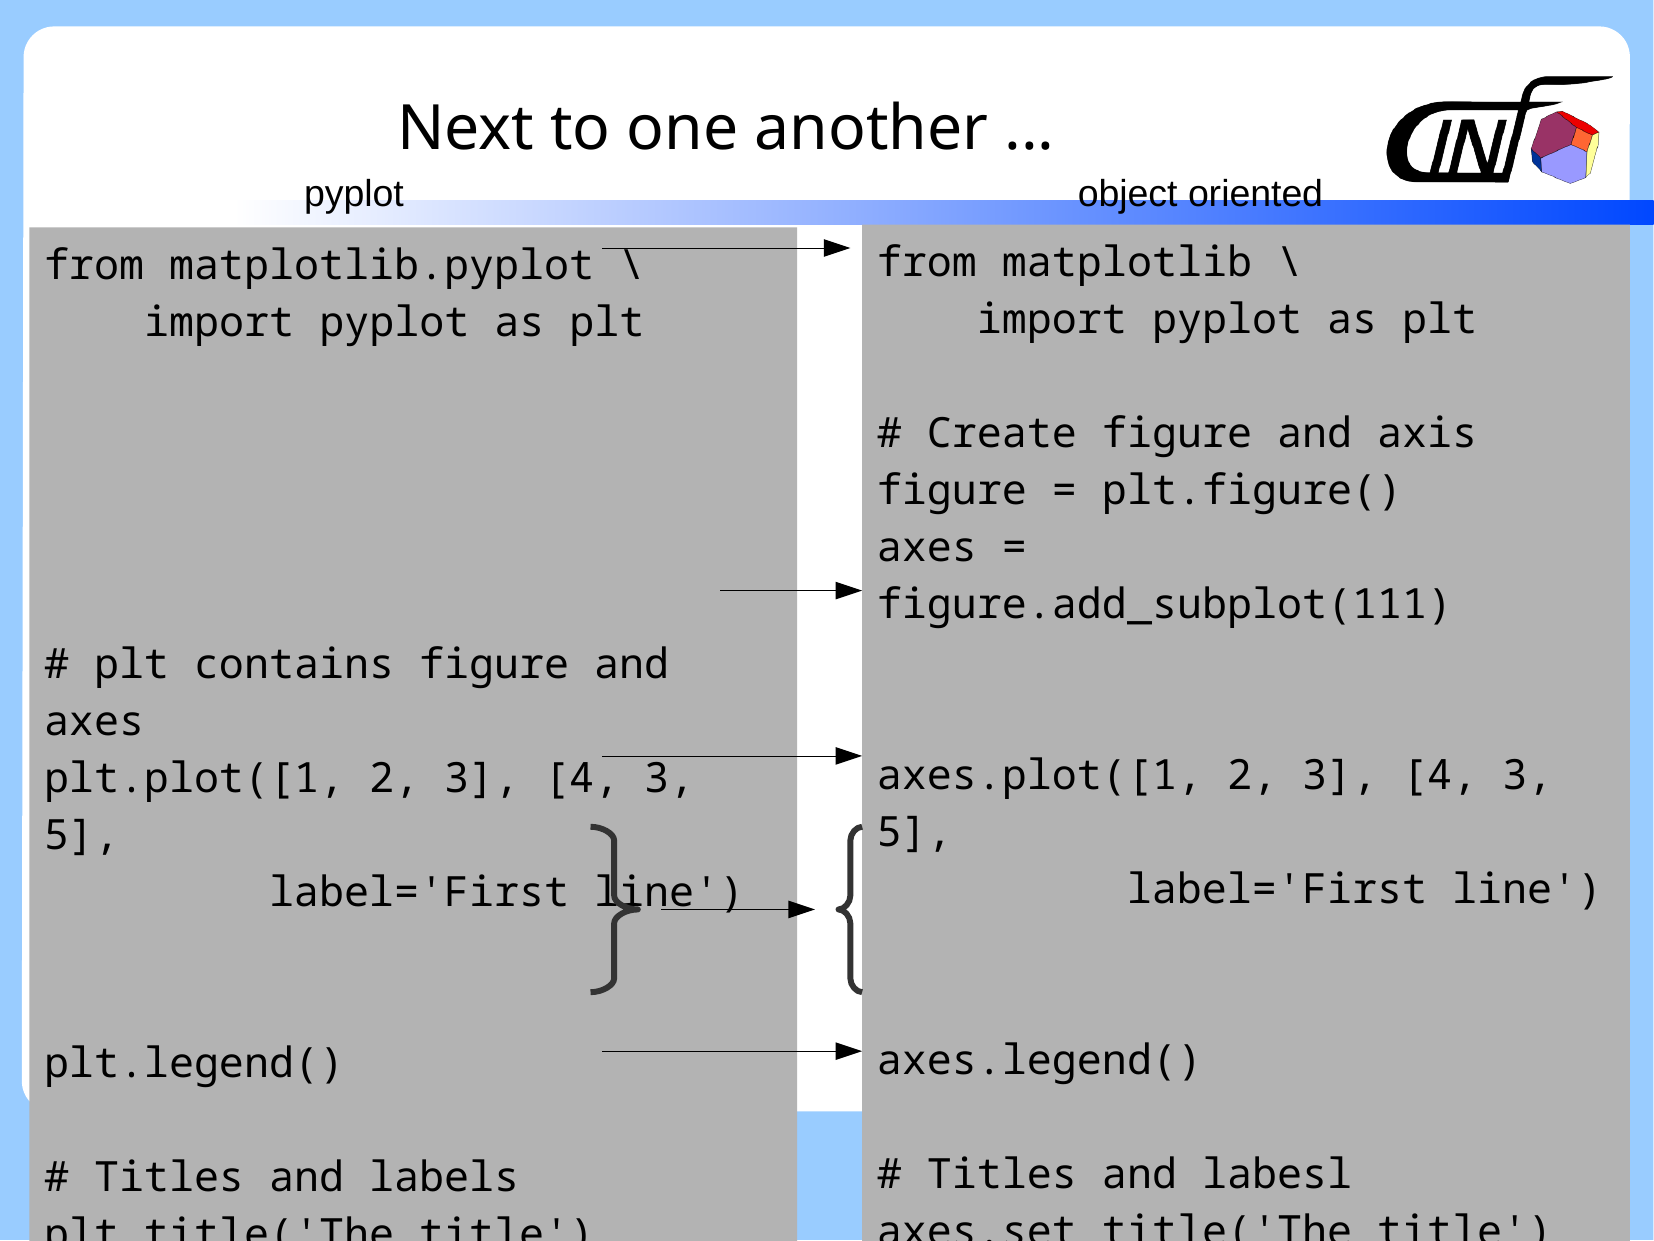

# Next to one another ...
pyplot
object oriented
from matplotlib \
 import pyplot as plt
# Create figure and axis
figure = plt.figure()
axes = figure.add_subplot(111)
axes.plot([1, 2, 3], [4, 3, 5],
 label='First line')
axes.legend()
# Titles and labesl
axes.set_title('The title')
axes.set_xlabel('The xlabel')
axes.set_ylabel('The ylabel')
plt.show()
from matplotlib.pyplot \
 import pyplot as plt
# plt contains figure and axes
plt.plot([1, 2, 3], [4, 3, 5],
 label='First line')
plt.legend()
# Titles and labels
plt.title('The title')
plt.xlabel('The xlabel')
plt.ylabel('The ylabel')
plt.show()